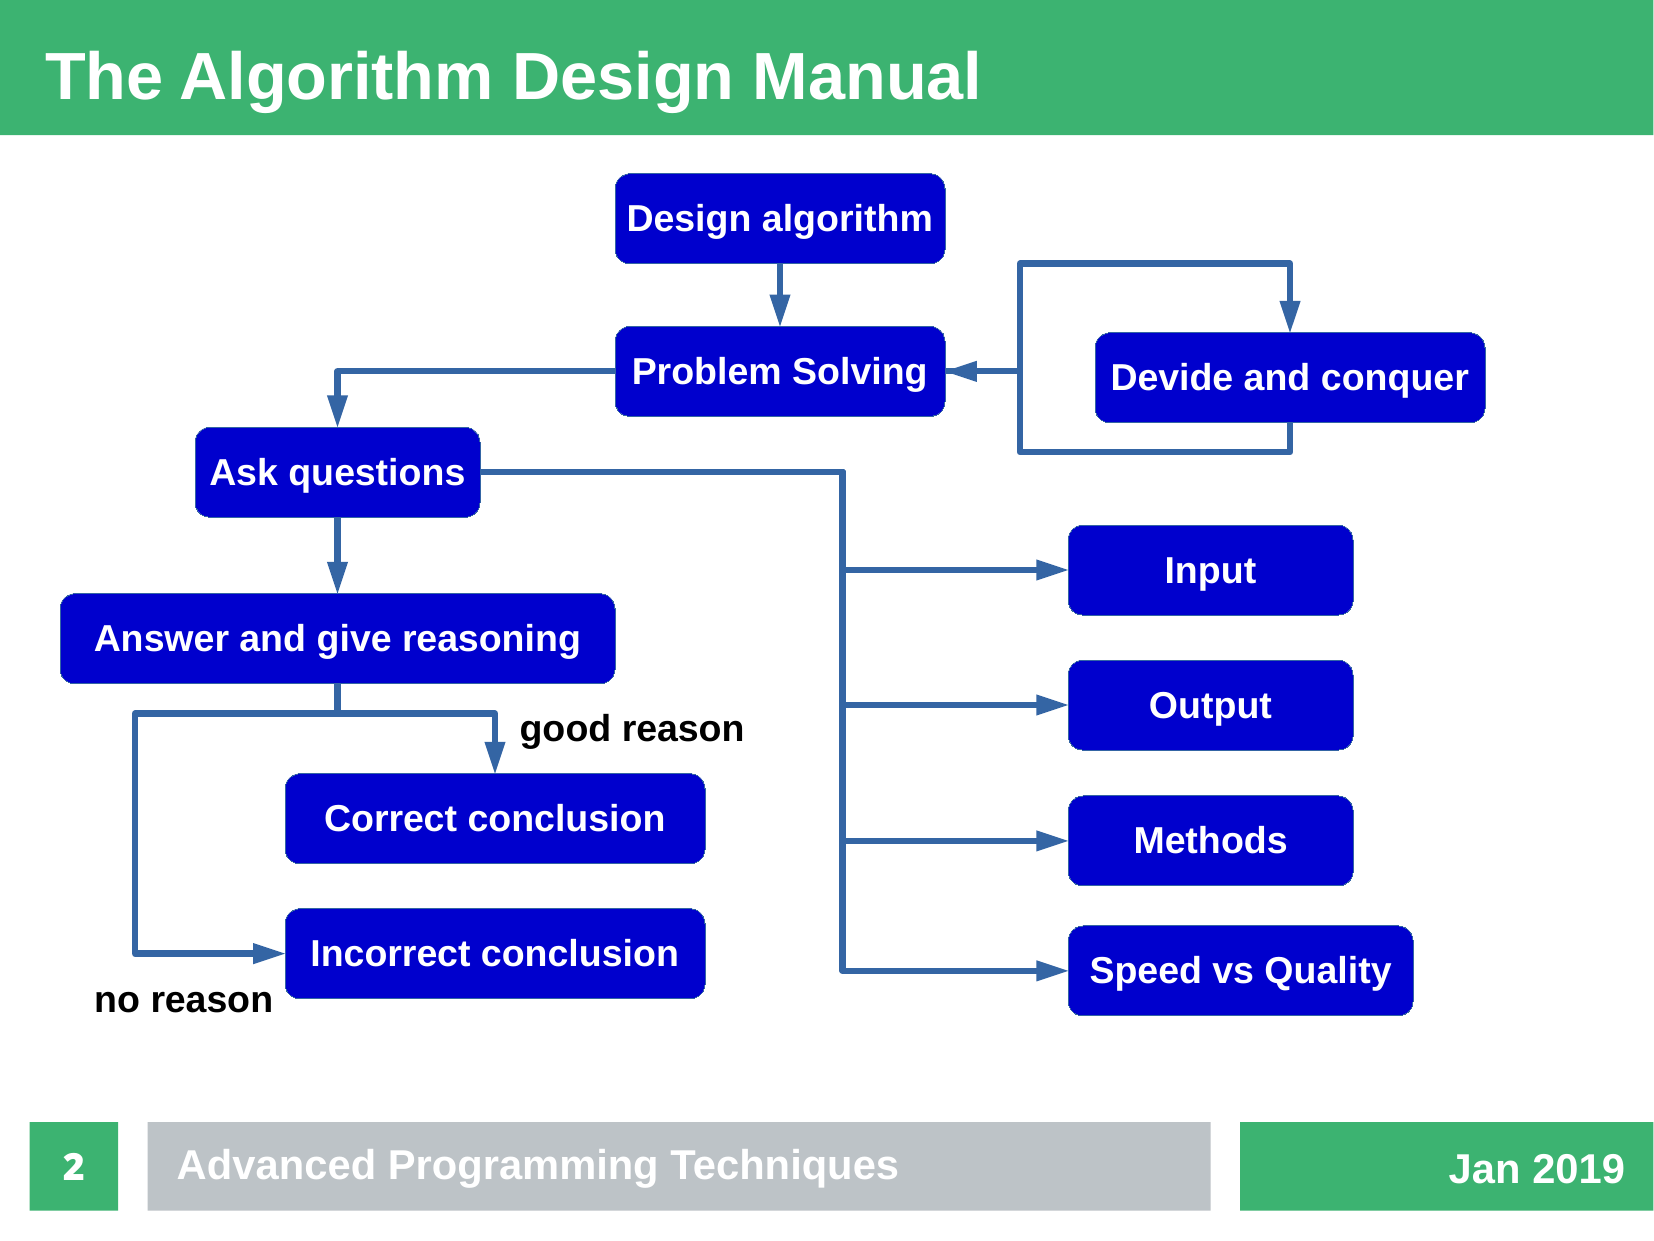

# The Algorithm Design Manual
Design algorithm
Problem Solving
Devide and conquer
Ask questions
Input
Answer and give reasoning
Output
Correct conclusion
Methods
Incorrect conclusion
Speed vs Quality
2
Advanced Programming Techniques
Jan 2019